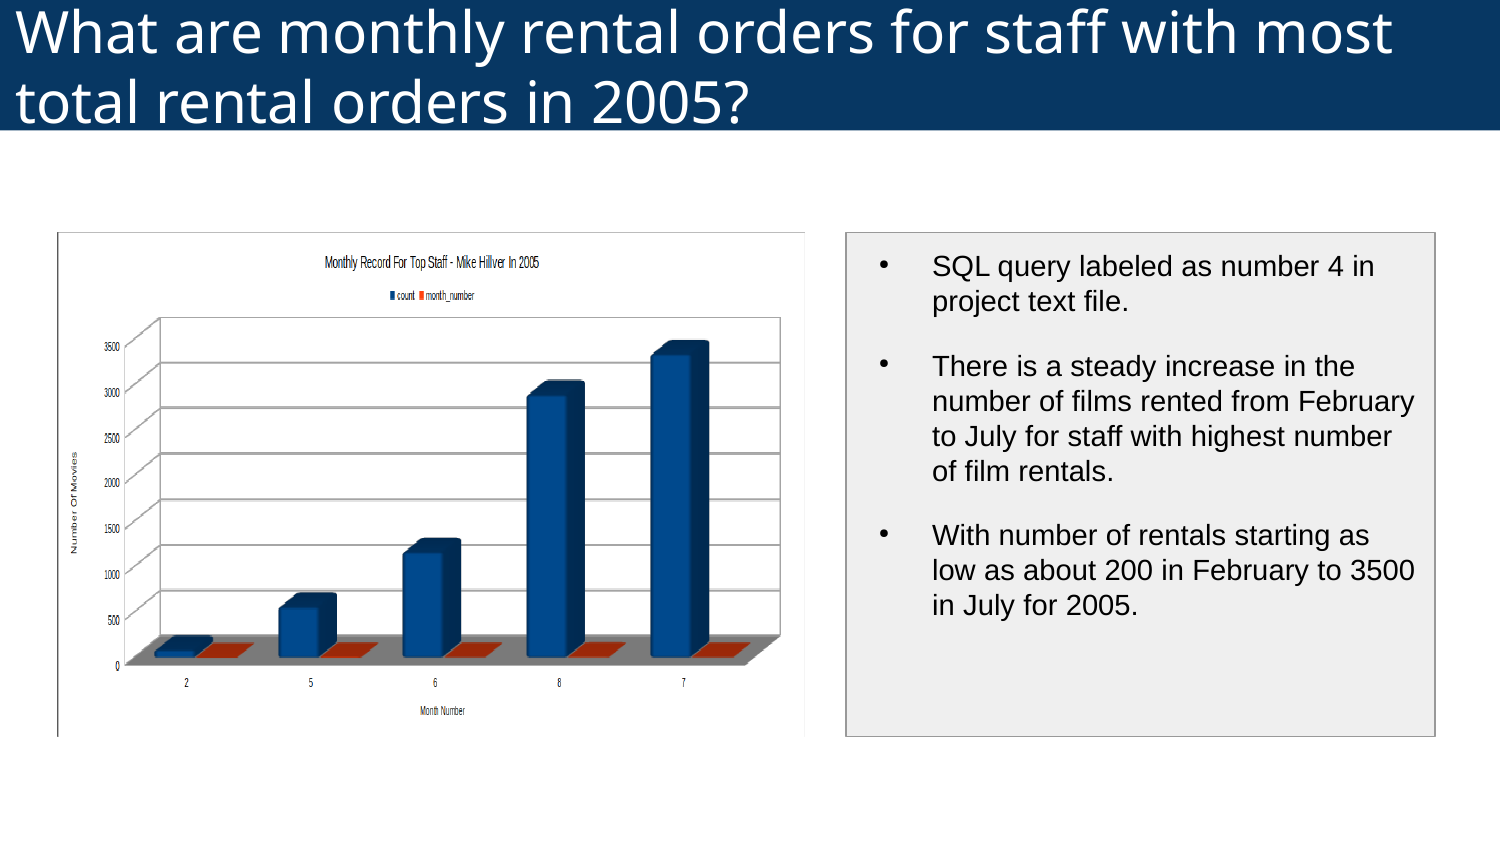

What are monthly rental orders for staff with most total rental orders in 2005?
<visualization>
# SQL query labeled as number 4 in project text file.
There is a steady increase in the number of films rented from February to July for staff with highest number of film rentals.
With number of rentals starting as low as about 200 in February to 3500 in July for 2005.